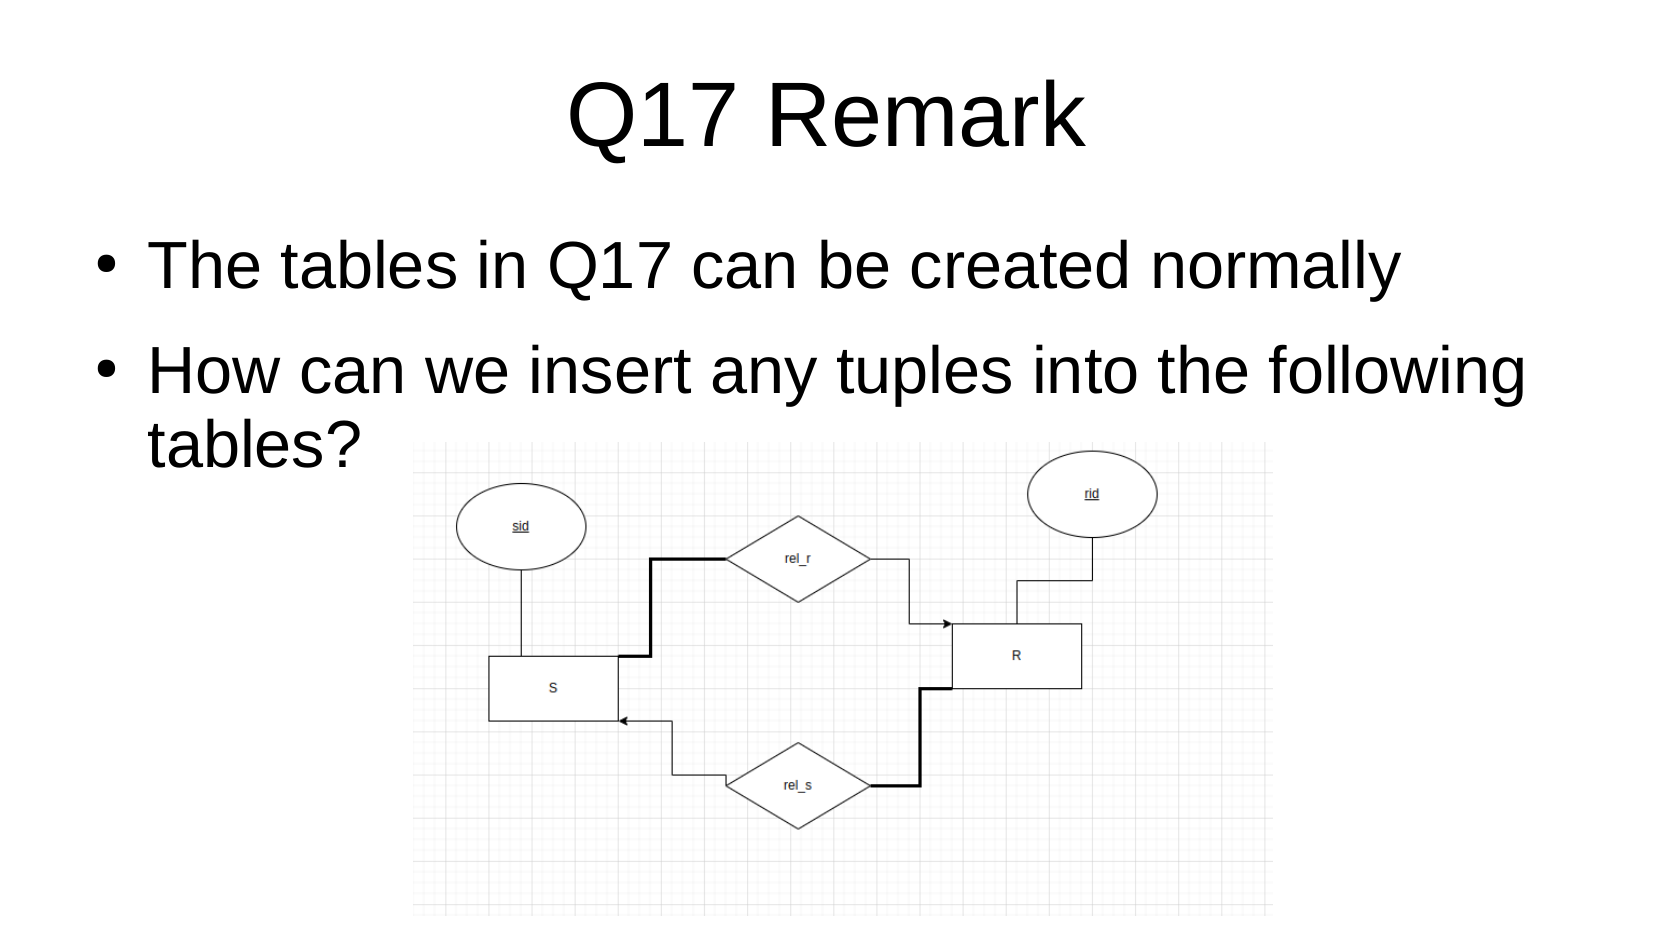

# Q17 Remark
The tables in Q17 can be created normally
How can we insert any tuples into the following tables?